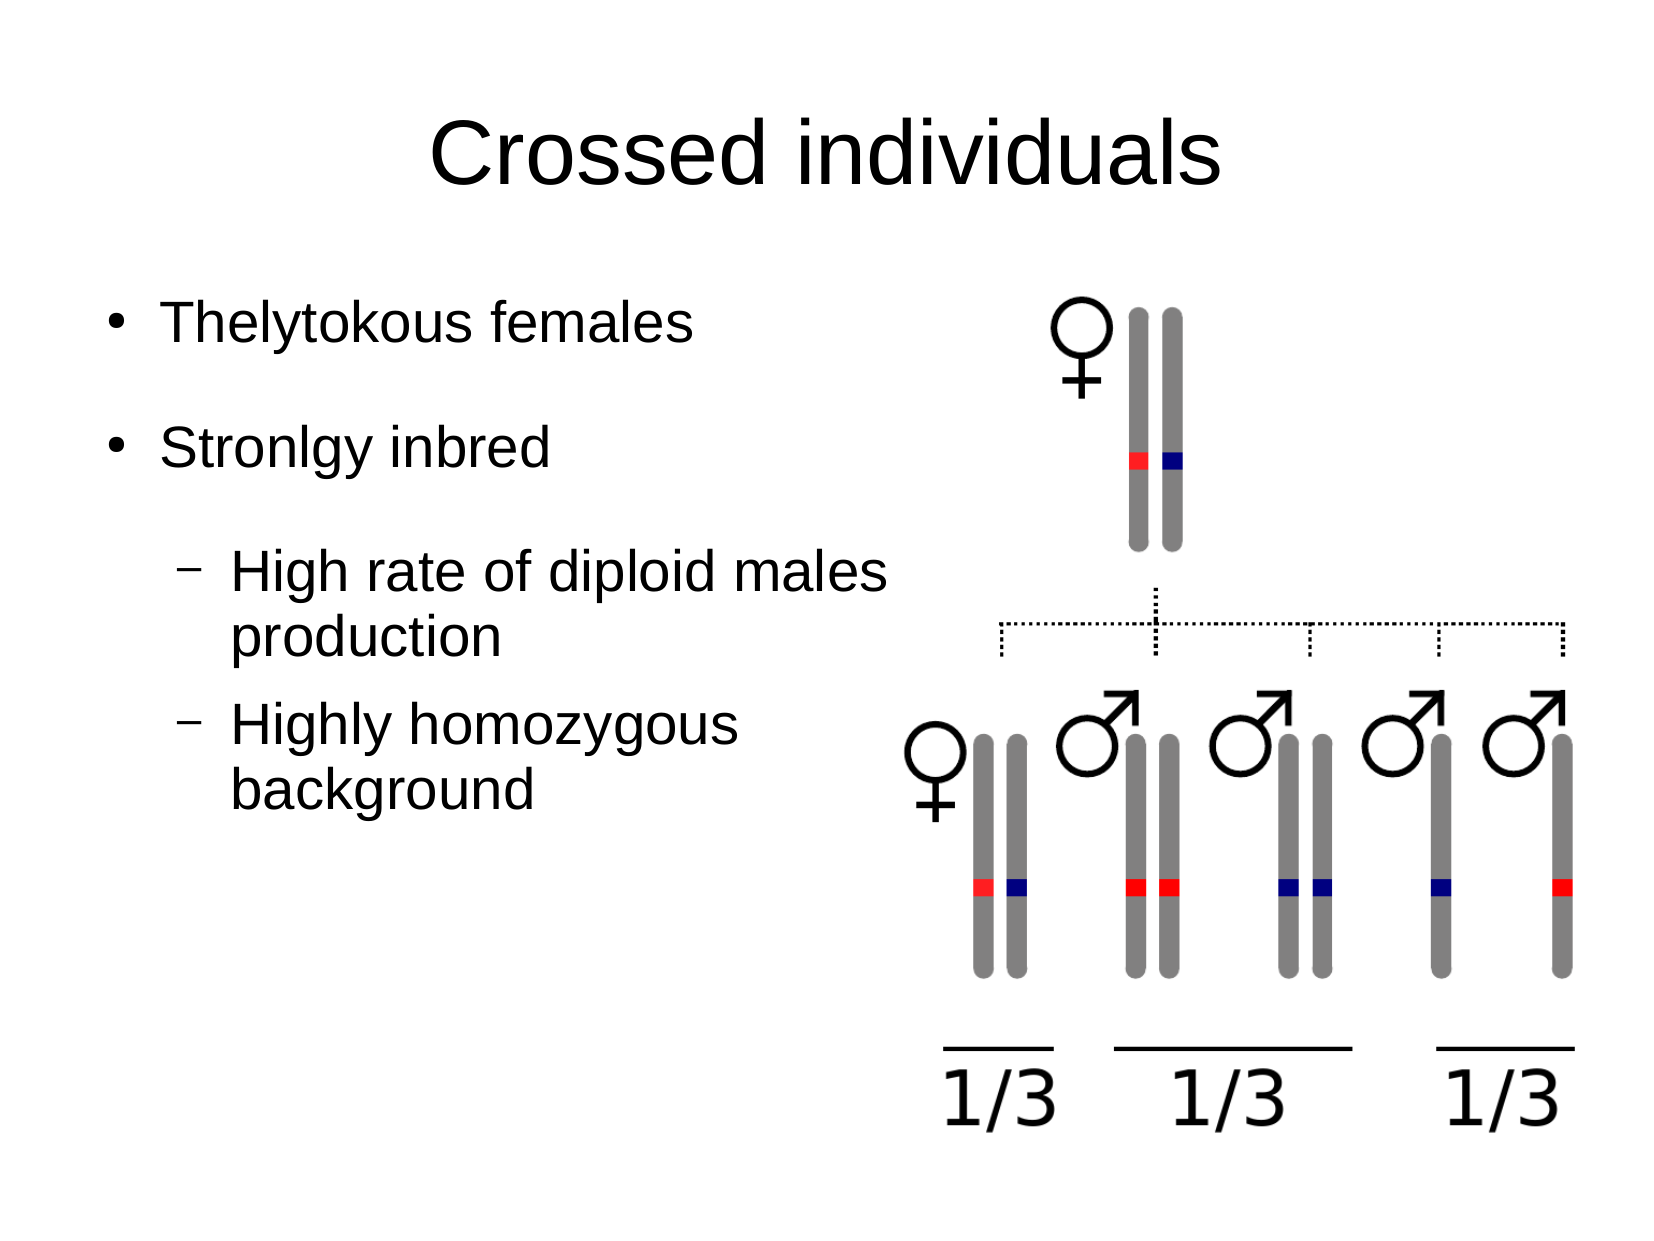

# Crossed individuals
Thelytokous females
Stronlgy inbred
High rate of diploid males production
Highly homozygous background